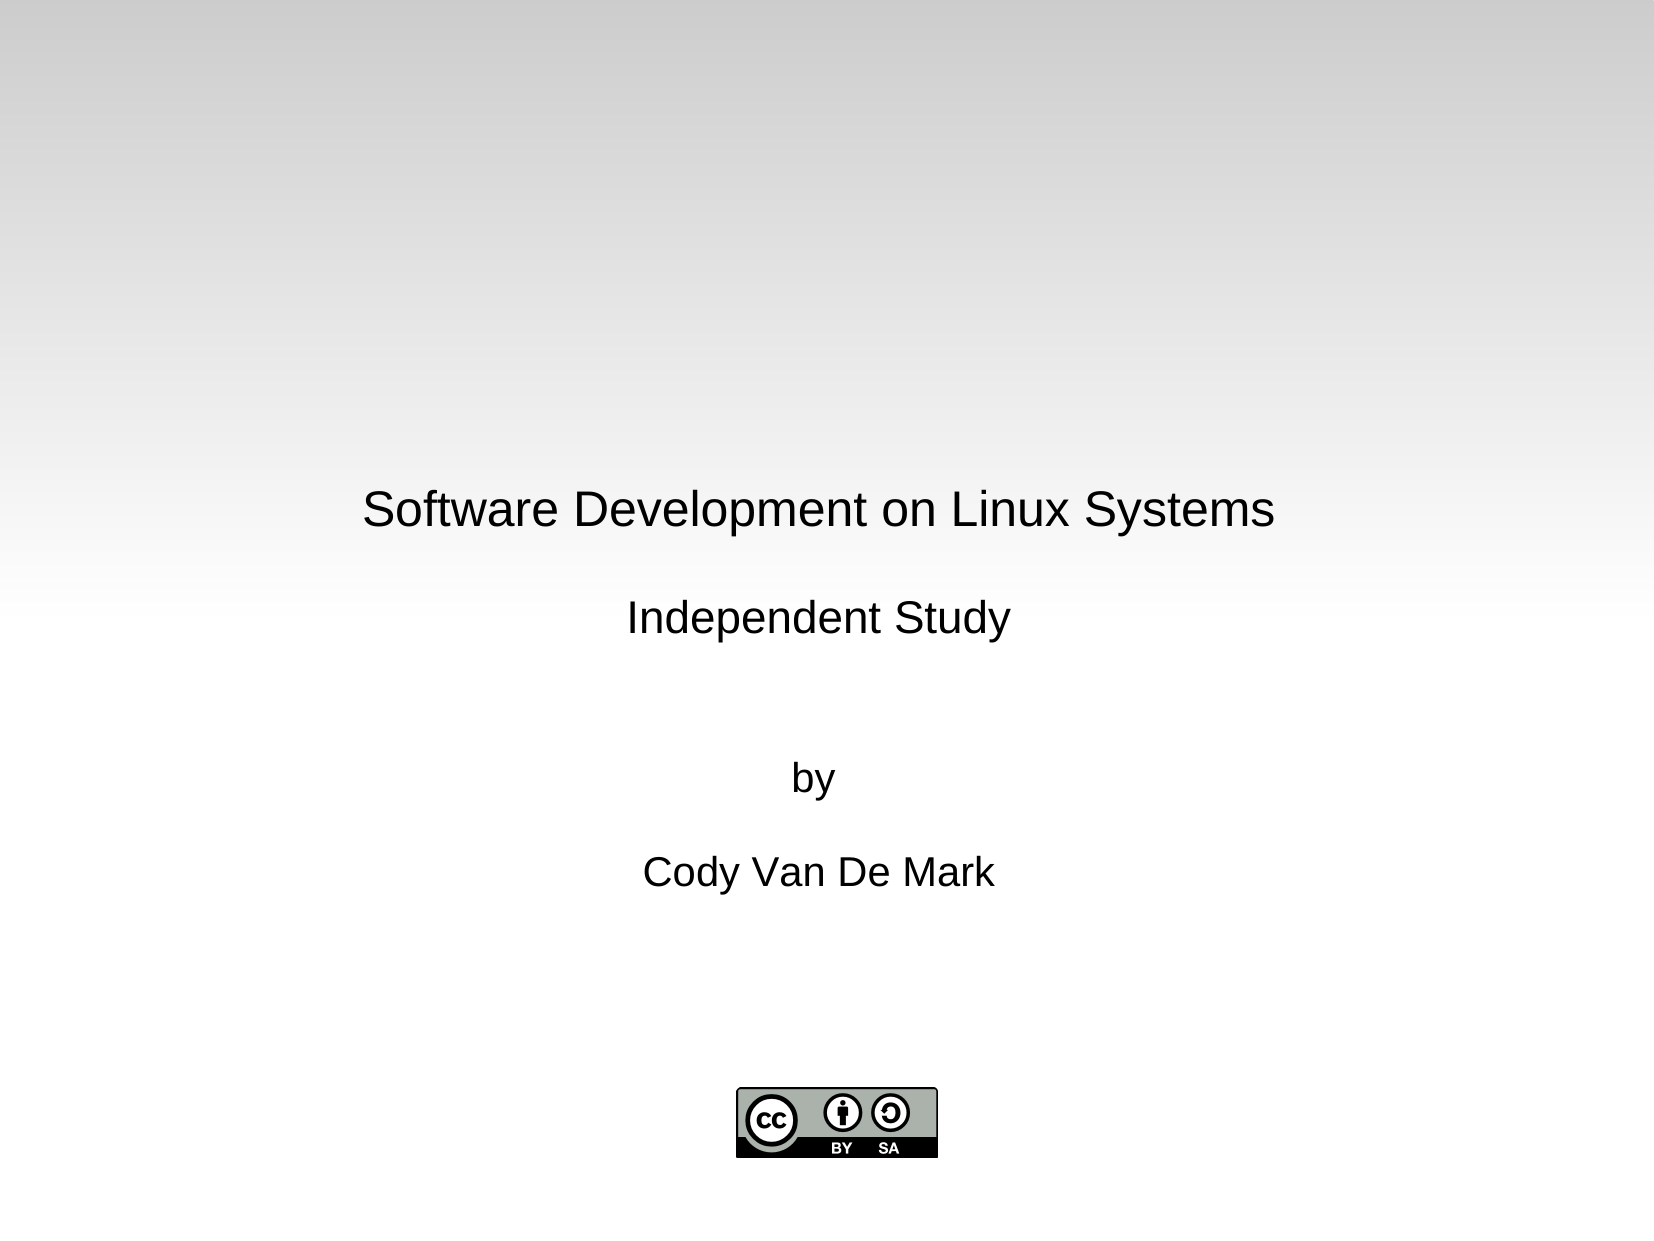

# Software Development on Linux Systems Independent Study by
Cody Van De Mark